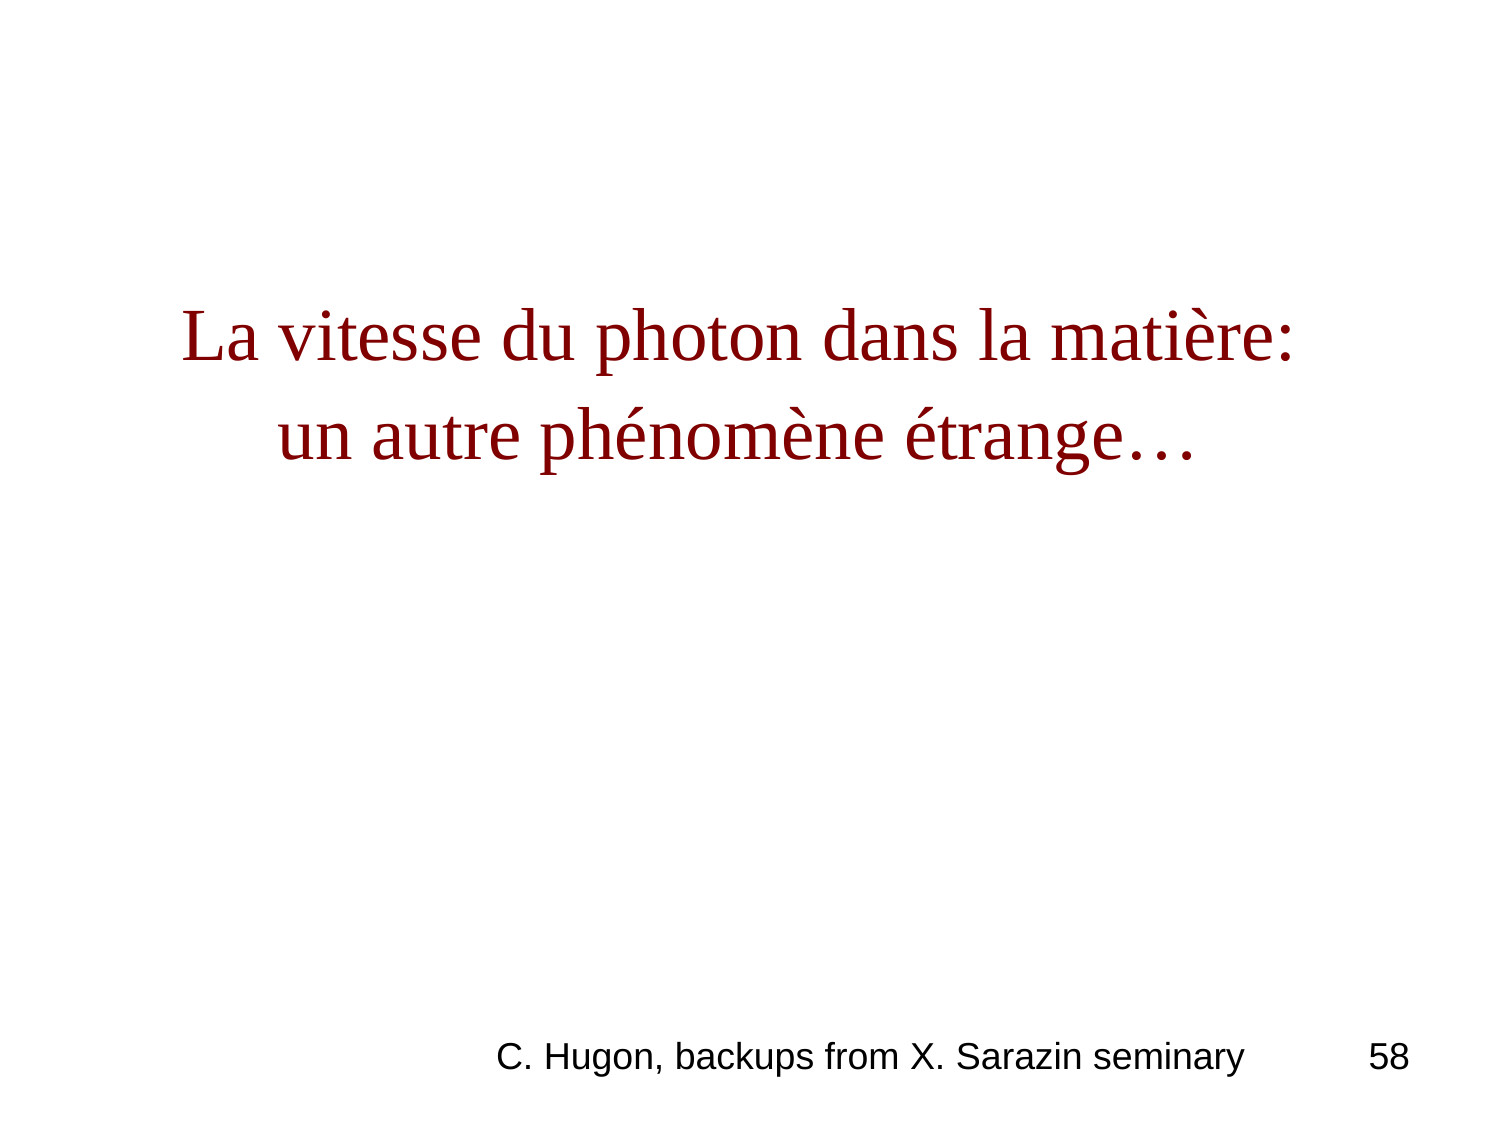

La vitesse du photon dans la matière:
un autre phénomène étrange…
C. Hugon, backups from X. Sarazin seminary
58